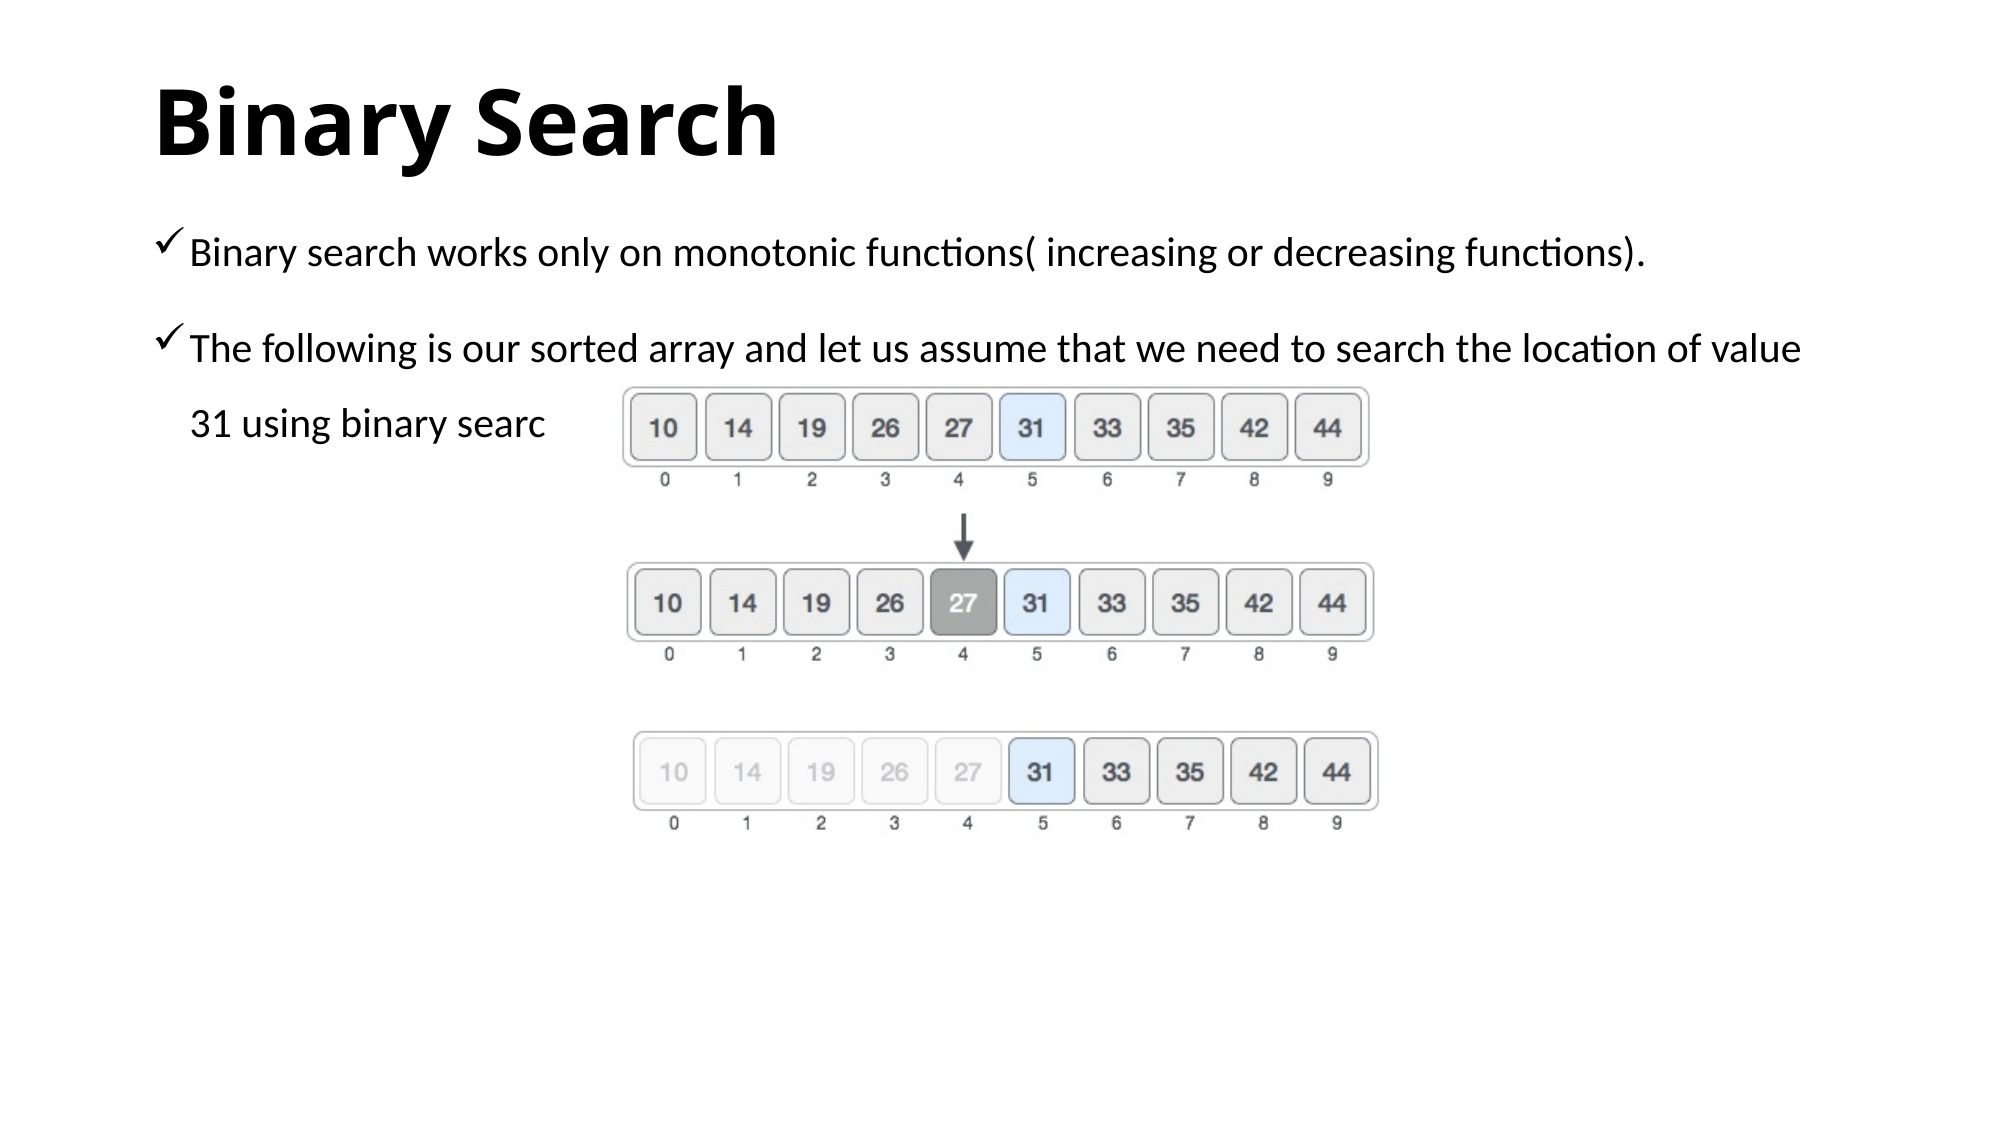

Binary Search
Binary search works only on monotonic functions( increasing or decreasing functions).
The following is our sorted array and let us assume that we need to search the location of value 31 using binary search.